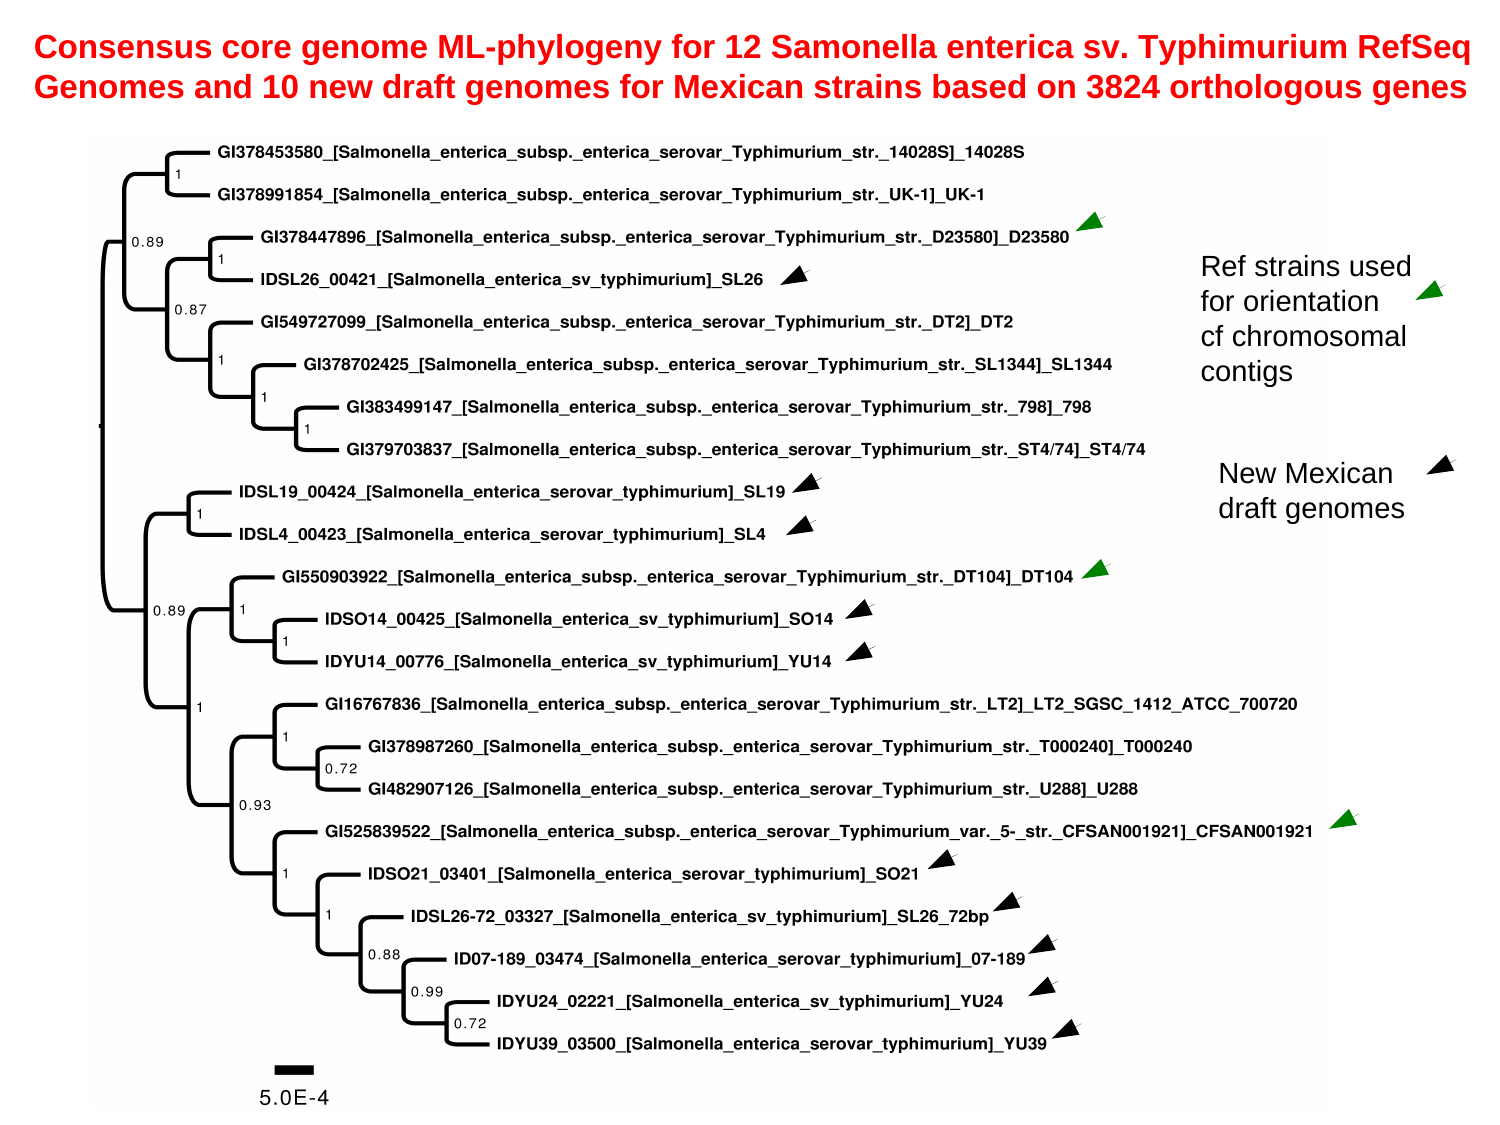

Consensus core genome ML-phylogeny for 12 Samonella enterica sv. Typhimurium RefSeq
Genomes and 10 new draft genomes for Mexican strains based on 3824 orthologous genes
Ref strains used
for orientation
cf chromosomal
contigs
New Mexican
draft genomes